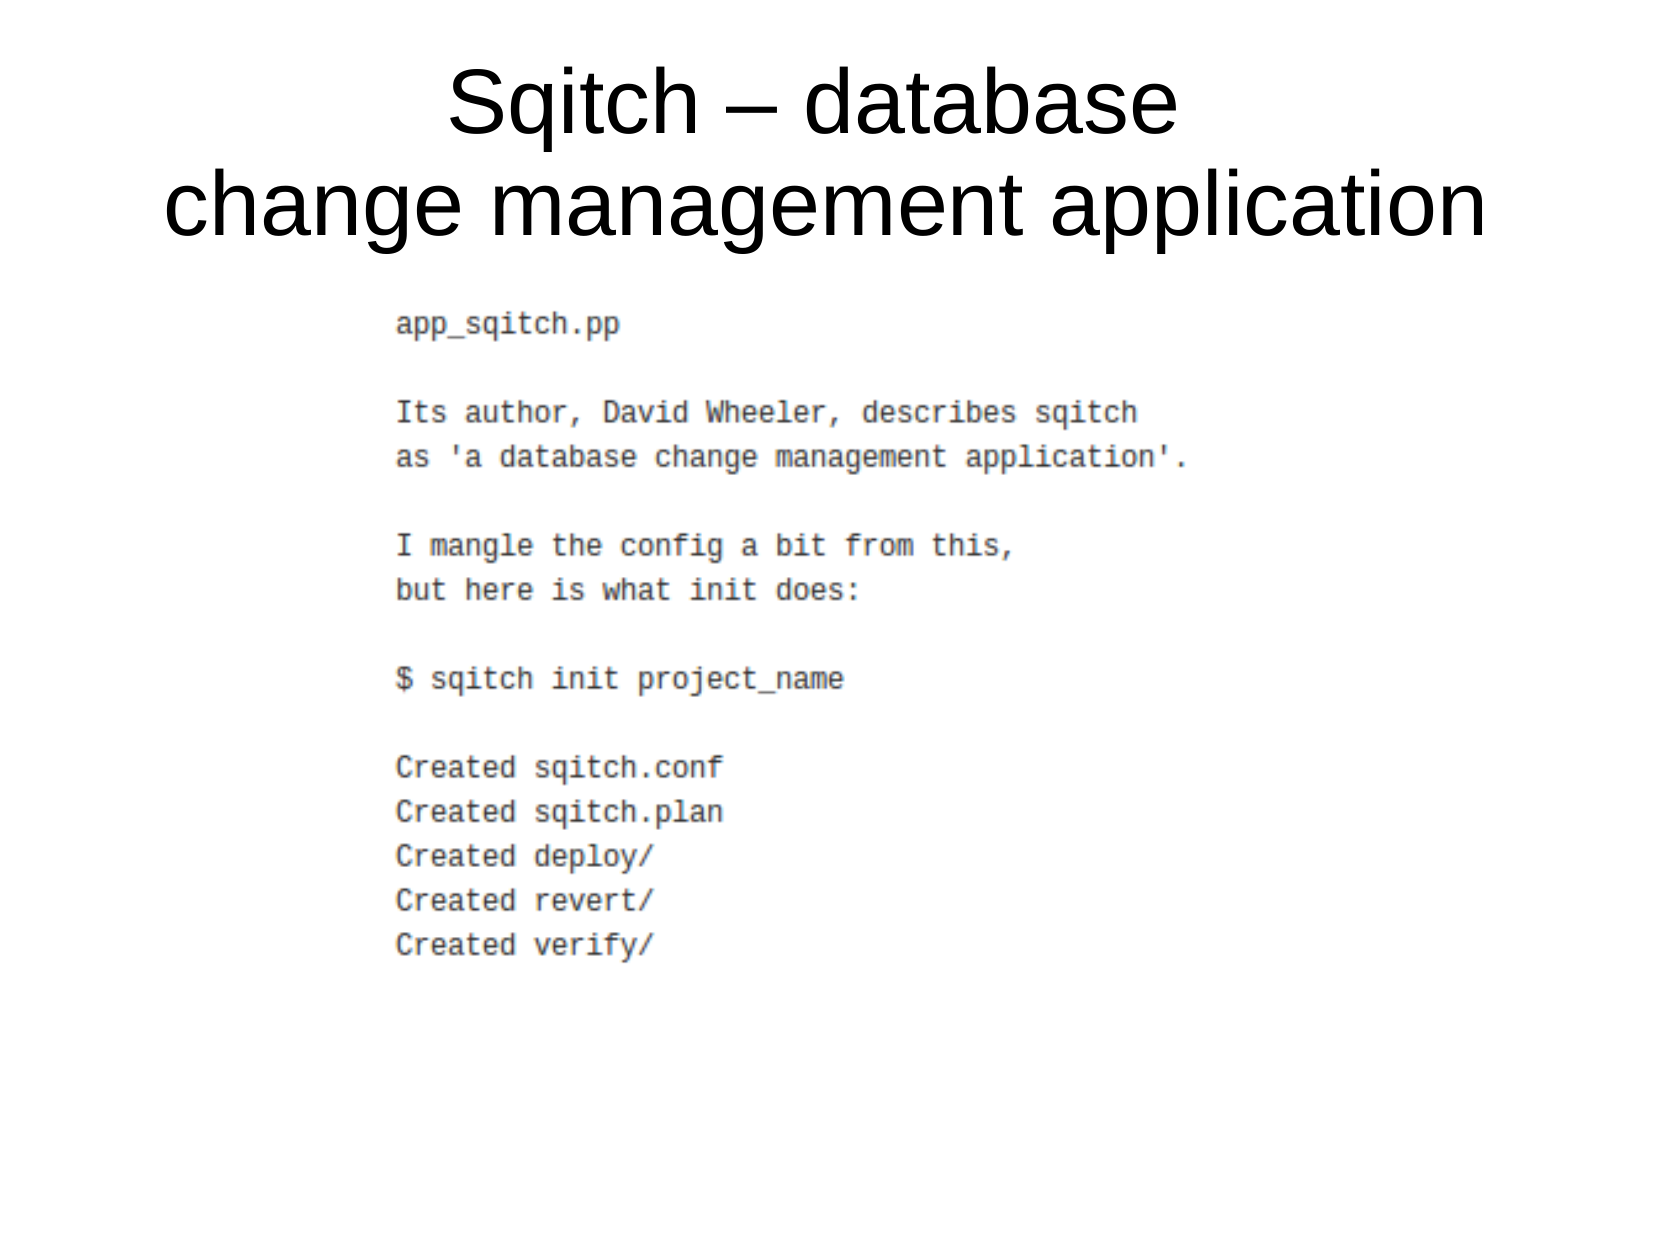

# Sqitch – database change management application